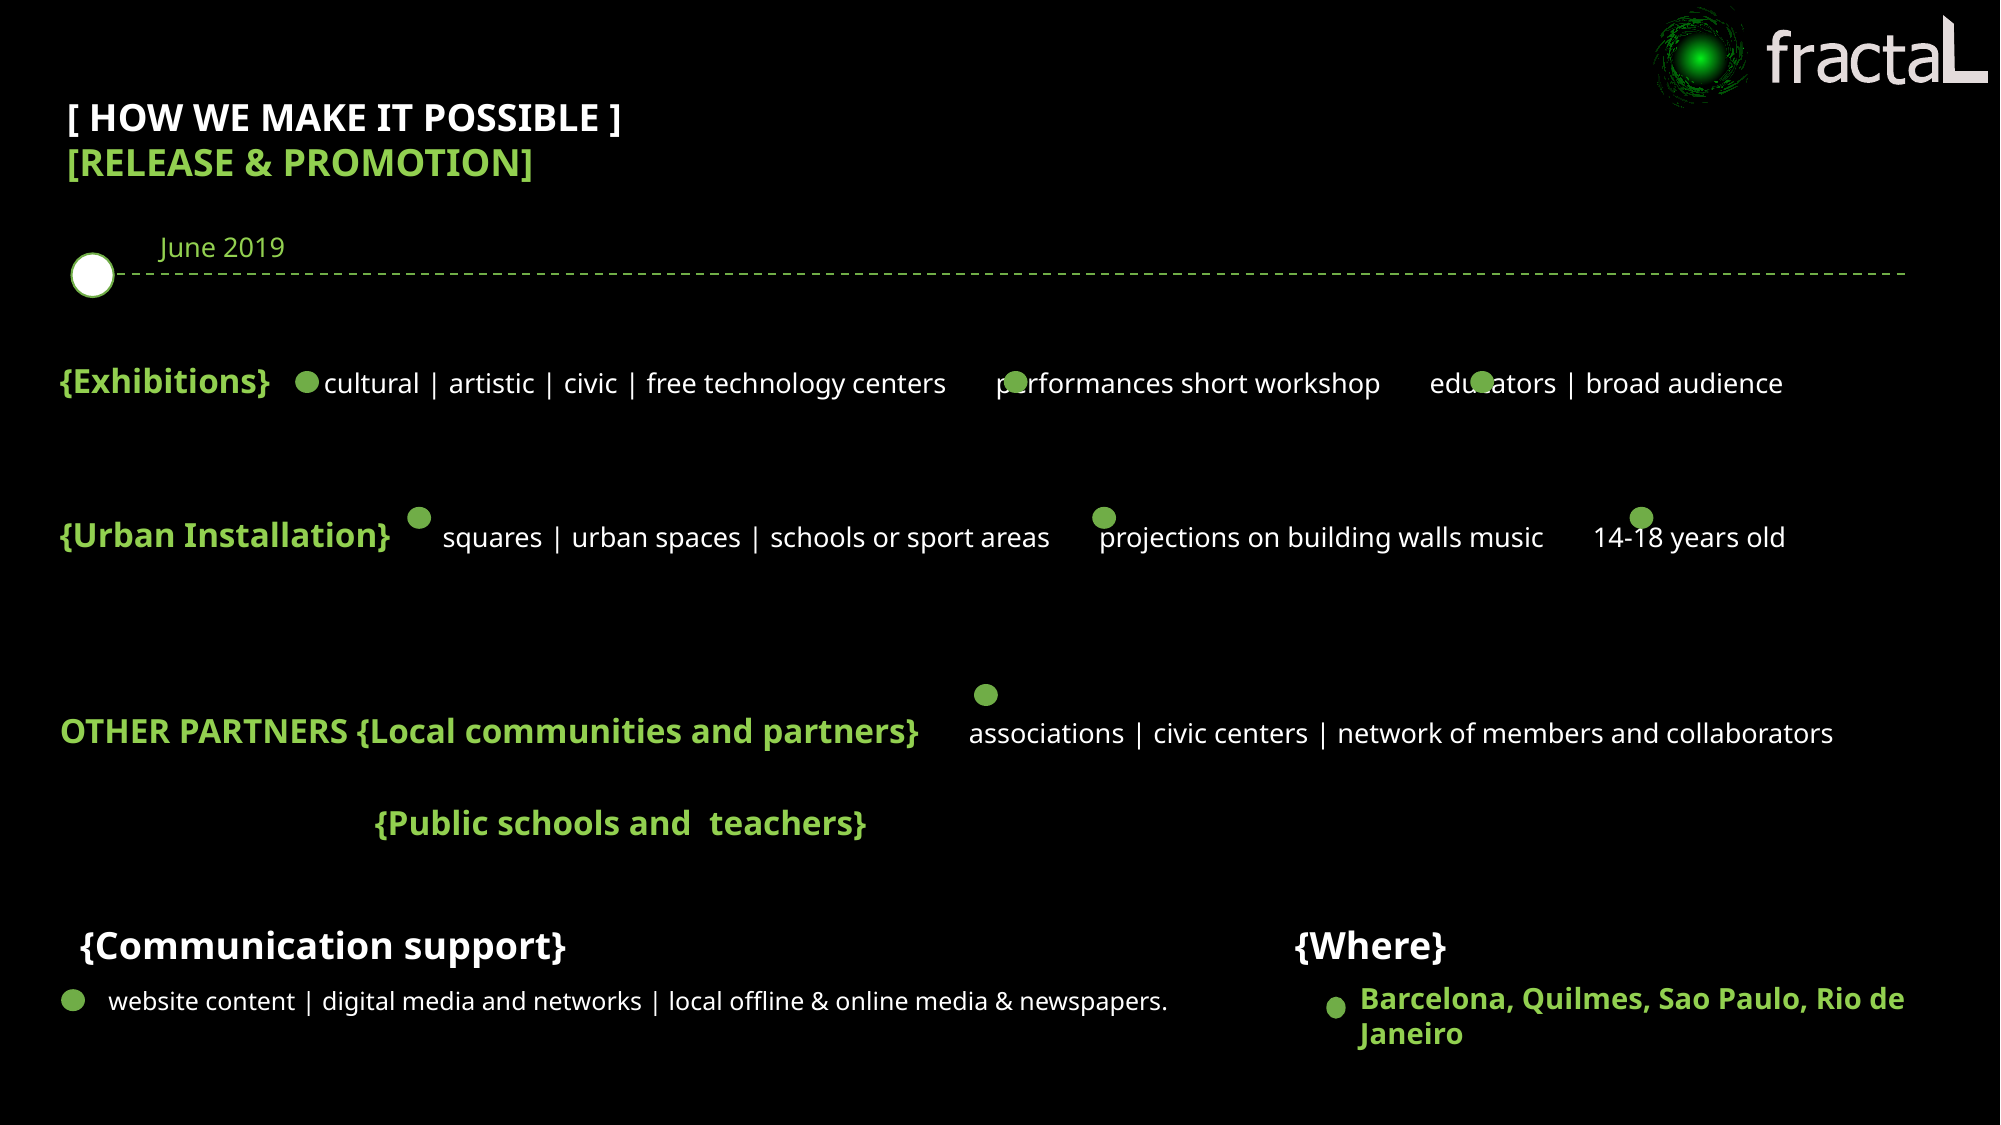

[ how we make it possible ]
[release & promotion]
June 2019
{Exhibitions} cultural | artistic | civic | free technology centers performances short workshop educators | broad audience
{Urban Installation} squares | urban spaces | schools or sport areas projections on building walls music 14-18 years old
OTHER PARTNERS {Local communities and partners} associations | civic centers | network of members and collaborators
 {Public schools and teachers}
{Communication support} {Where}
 website content | digital media and networks | local offline & online media & newspapers.
Barcelona, Quilmes, Sao Paulo, Rio de Janeiro